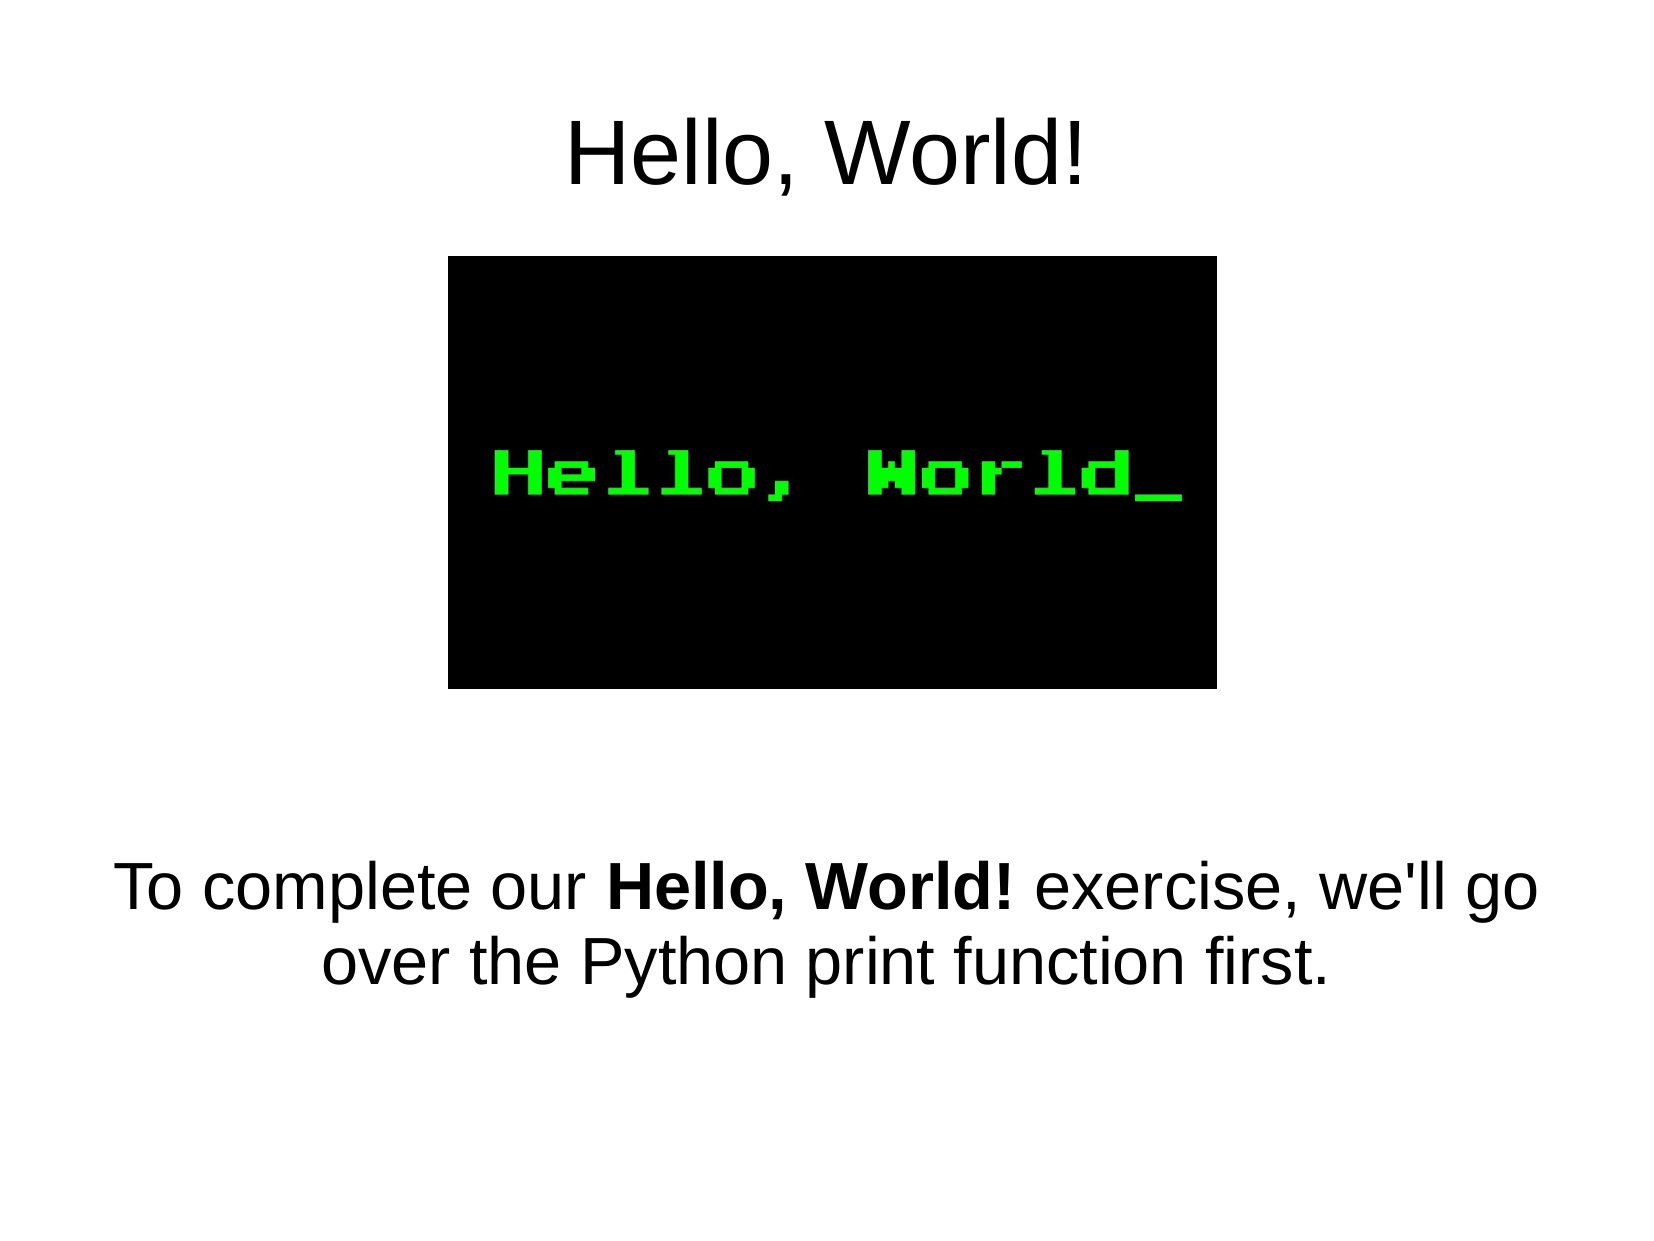

# Hello, World!
To complete our Hello, World! exercise, we'll go over the Python print function first.